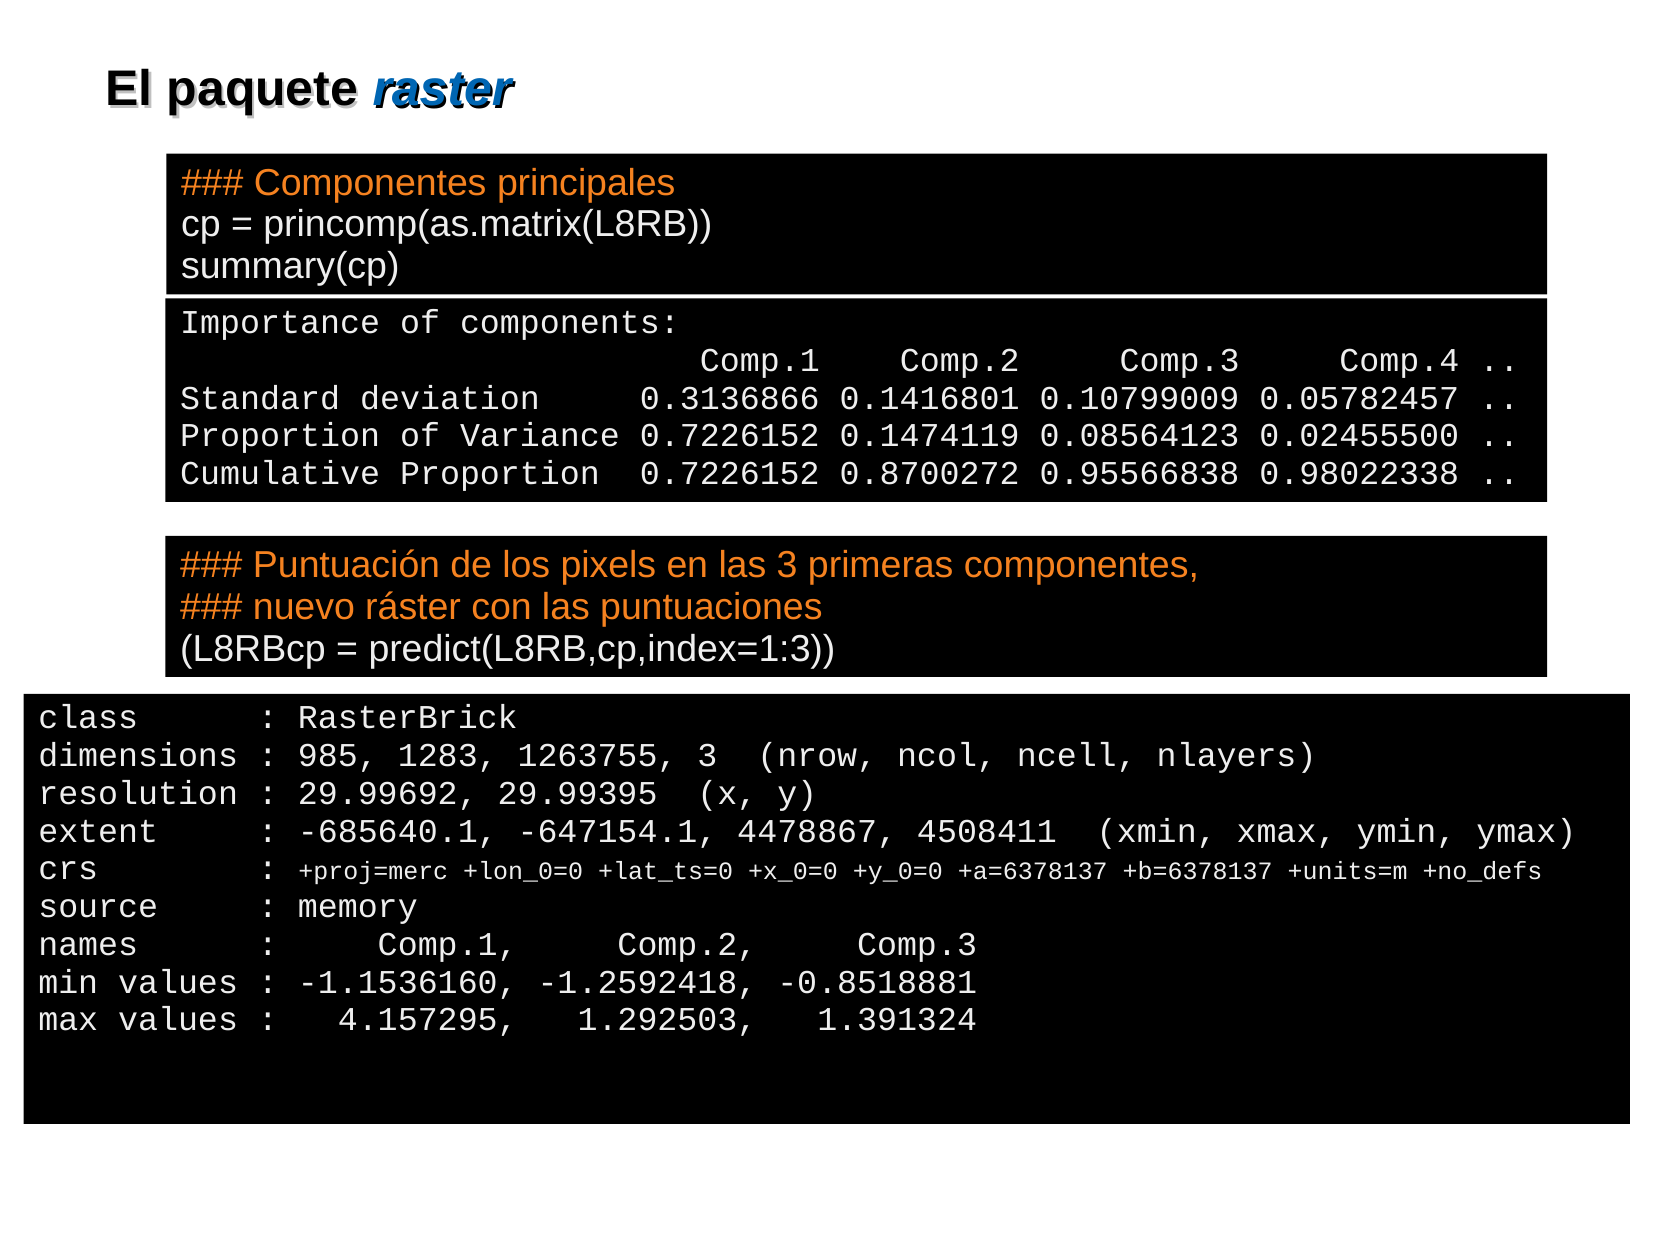

El paquete raster
### Componentes principales
cp = princomp(as.matrix(L8RB))
summary(cp)
Importance of components:
 Comp.1 Comp.2 Comp.3 Comp.4 ..
Standard deviation 0.3136866 0.1416801 0.10799009 0.05782457 ..
Proportion of Variance 0.7226152 0.1474119 0.08564123 0.02455500 ..
Cumulative Proportion 0.7226152 0.8700272 0.95566838 0.98022338 ..
### Puntuación de los pixels en las 3 primeras componentes,
### nuevo ráster con las puntuaciones
(L8RBcp = predict(L8RB,cp,index=1:3))
class : RasterBrick
dimensions : 985, 1283, 1263755, 3 (nrow, ncol, ncell, nlayers)
resolution : 29.99692, 29.99395 (x, y)
extent : -685640.1, -647154.1, 4478867, 4508411 (xmin, xmax, ymin, ymax)
crs : +proj=merc +lon_0=0 +lat_ts=0 +x_0=0 +y_0=0 +a=6378137 +b=6378137 +units=m +no_defs
source : memory
names : Comp.1, Comp.2, Comp.3
min values : -1.1536160, -1.2592418, -0.8518881
max values : 4.157295, 1.292503, 1.391324